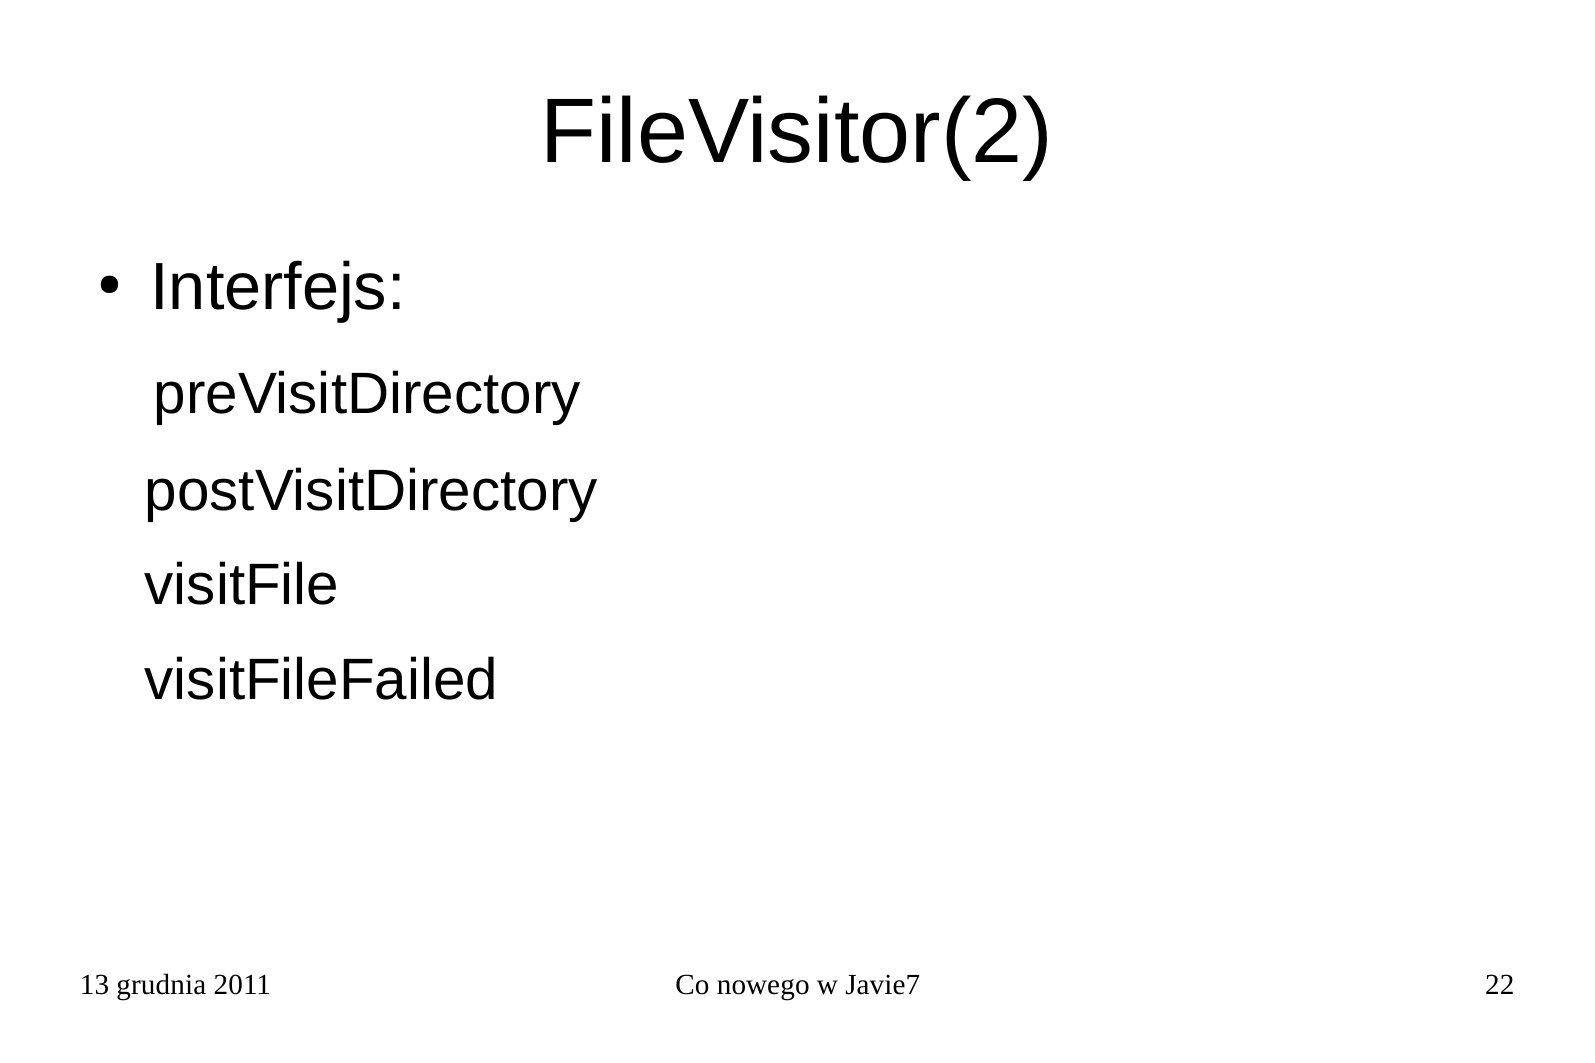

# FileVisitor(2)
Interfejs:
 preVisitDirectory
 postVisitDirectory
 visitFile
 visitFileFailed
13 grudnia 2011
Co nowego w Javie7
22